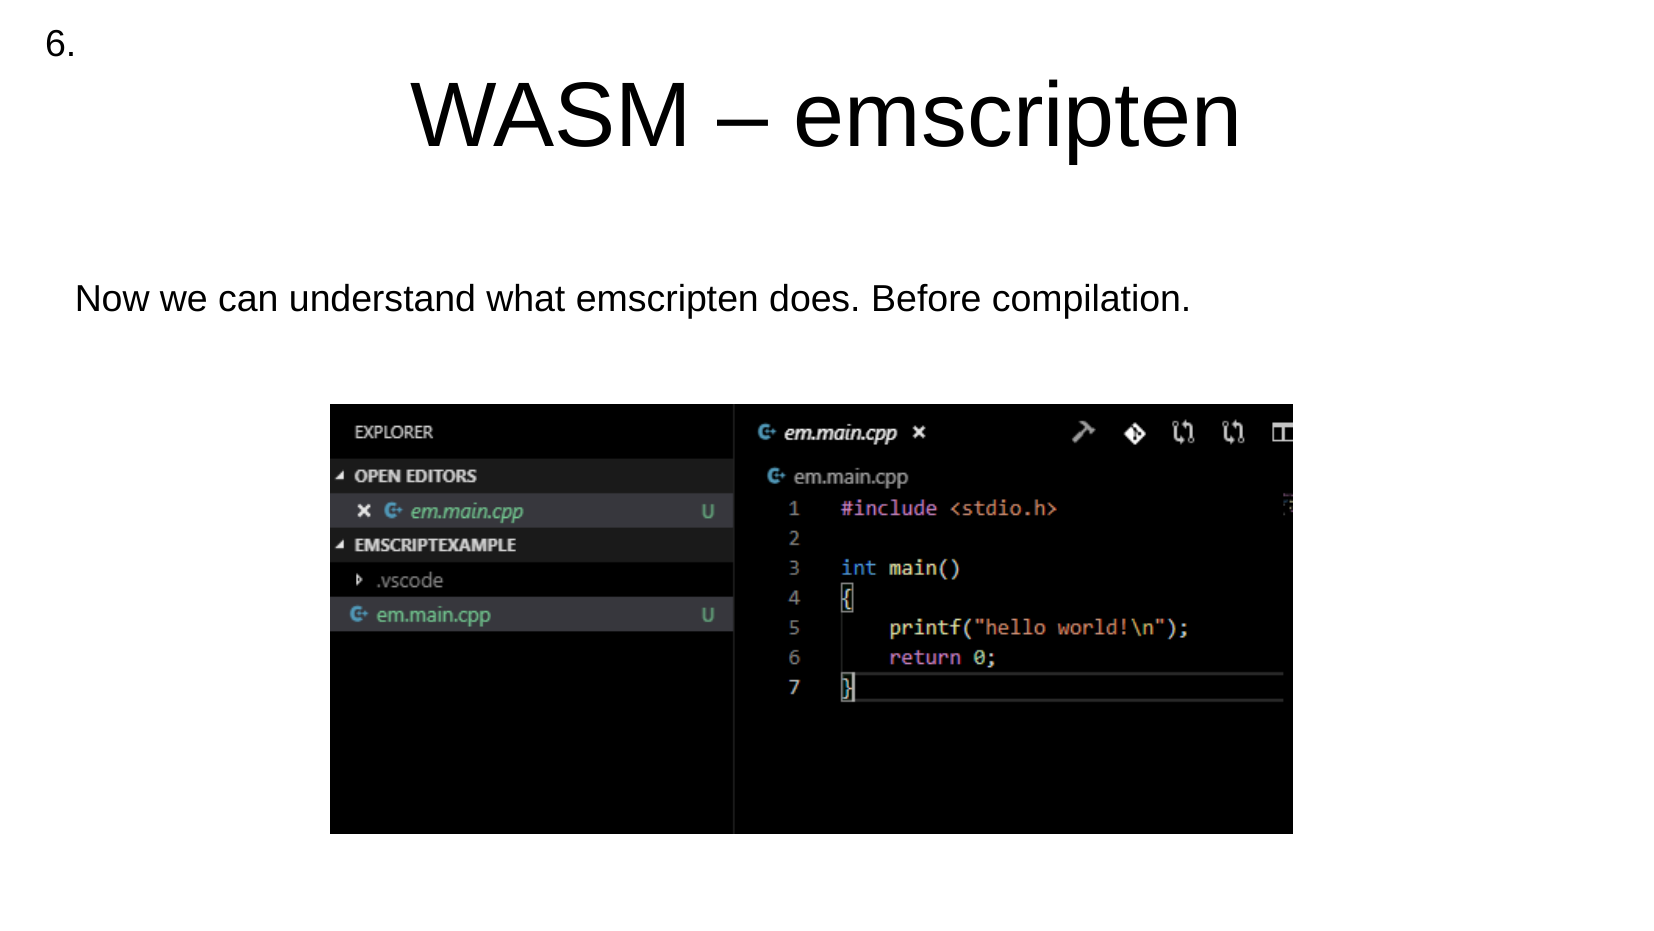

6.
# WASM – emscripten
Now we can understand what emscripten does. Before compilation.